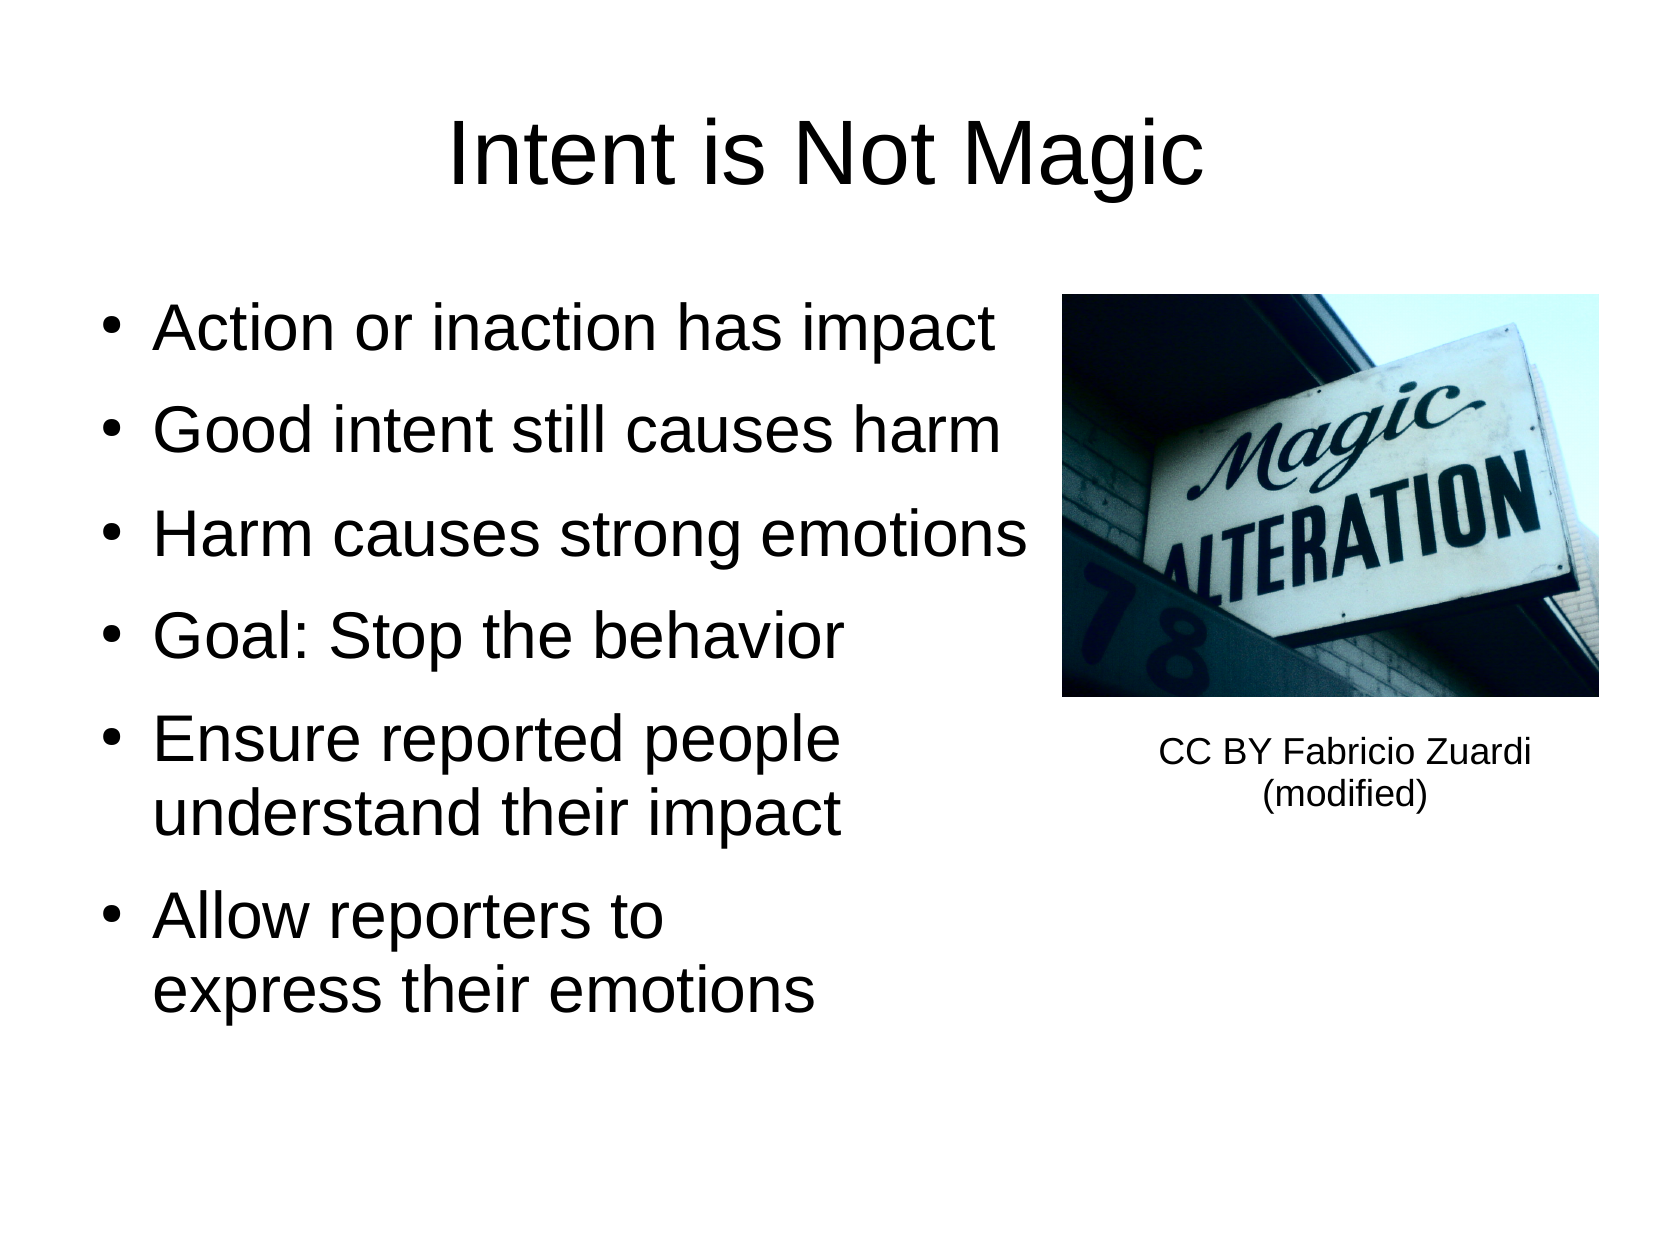

# Intent is Not Magic
Action or inaction has impact
Good intent still causes harm
Harm causes strong emotions
Goal: Stop the behavior
Ensure reported people
understand their impact
Allow reporters to
express their emotions
CC BY Fabricio Zuardi
(modified)